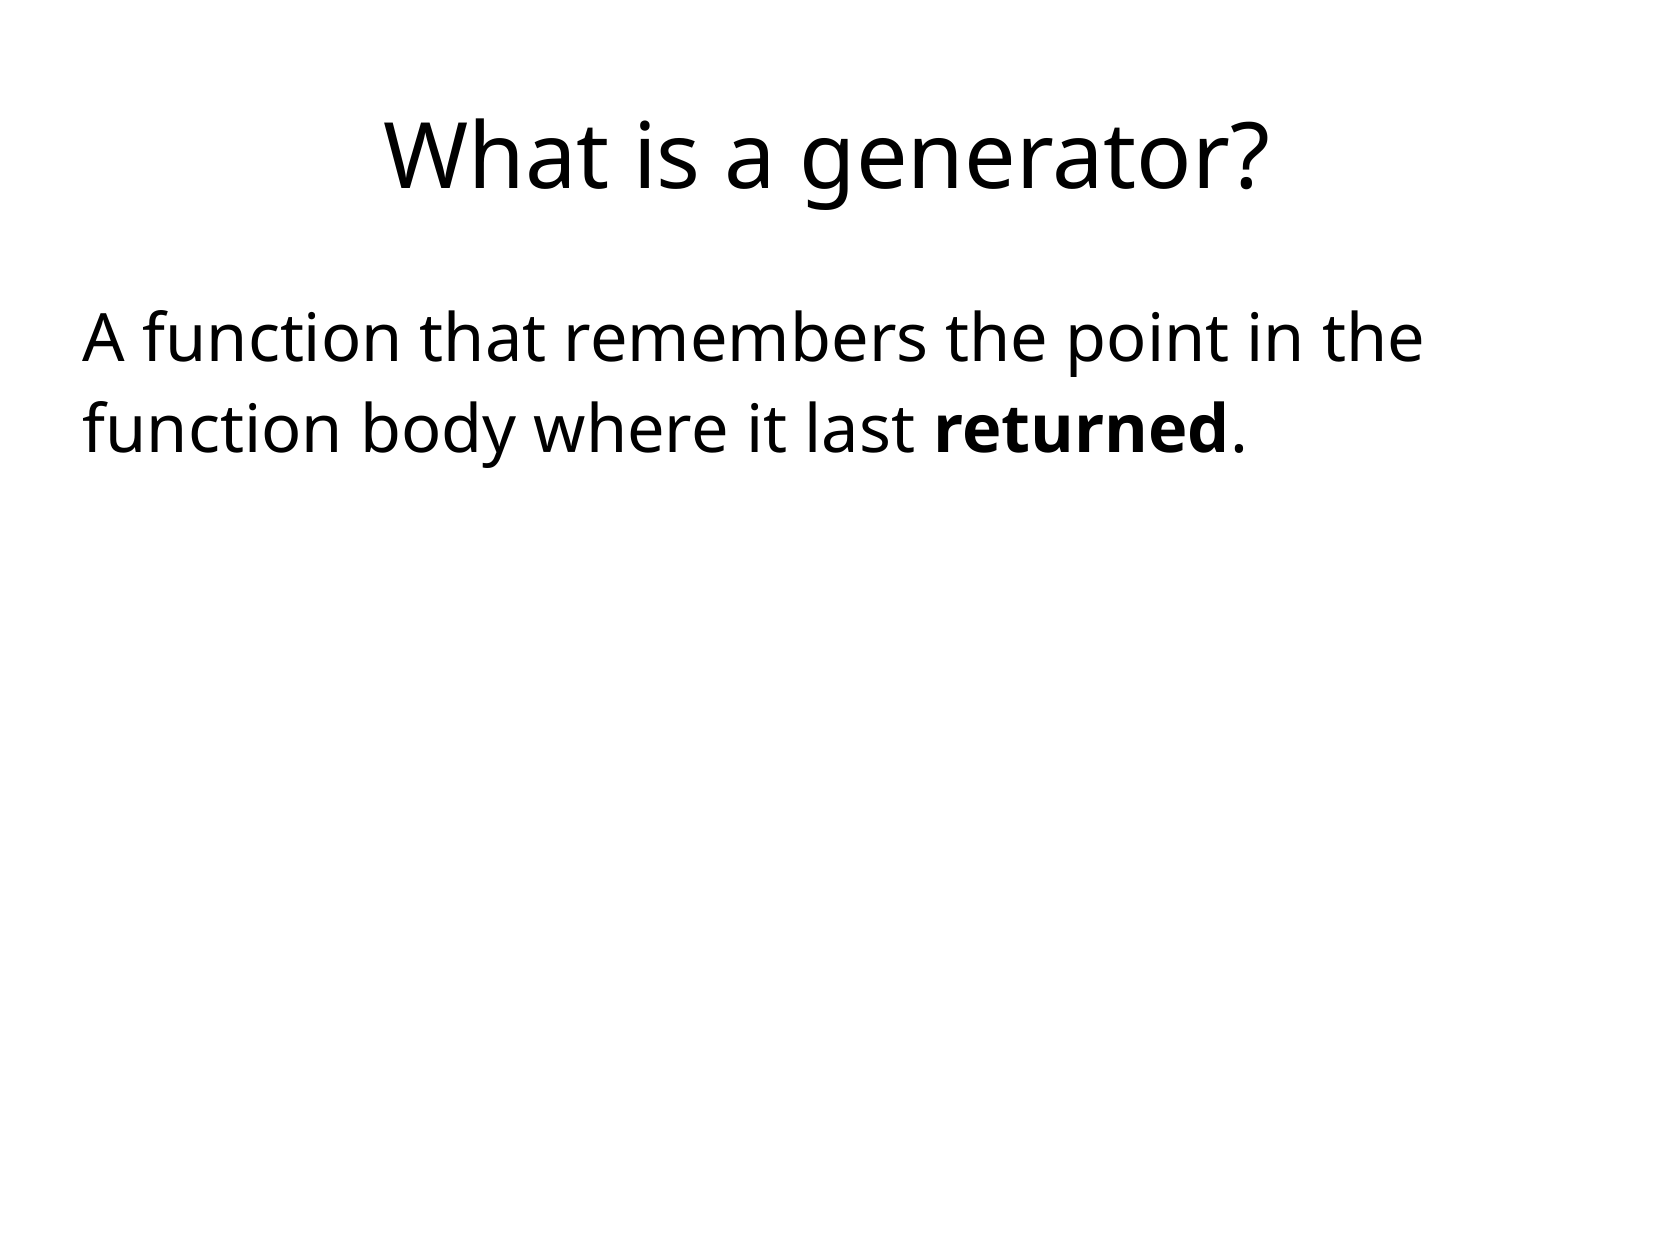

# What is a generator?
A function that remembers the point in the function body where it last returned.